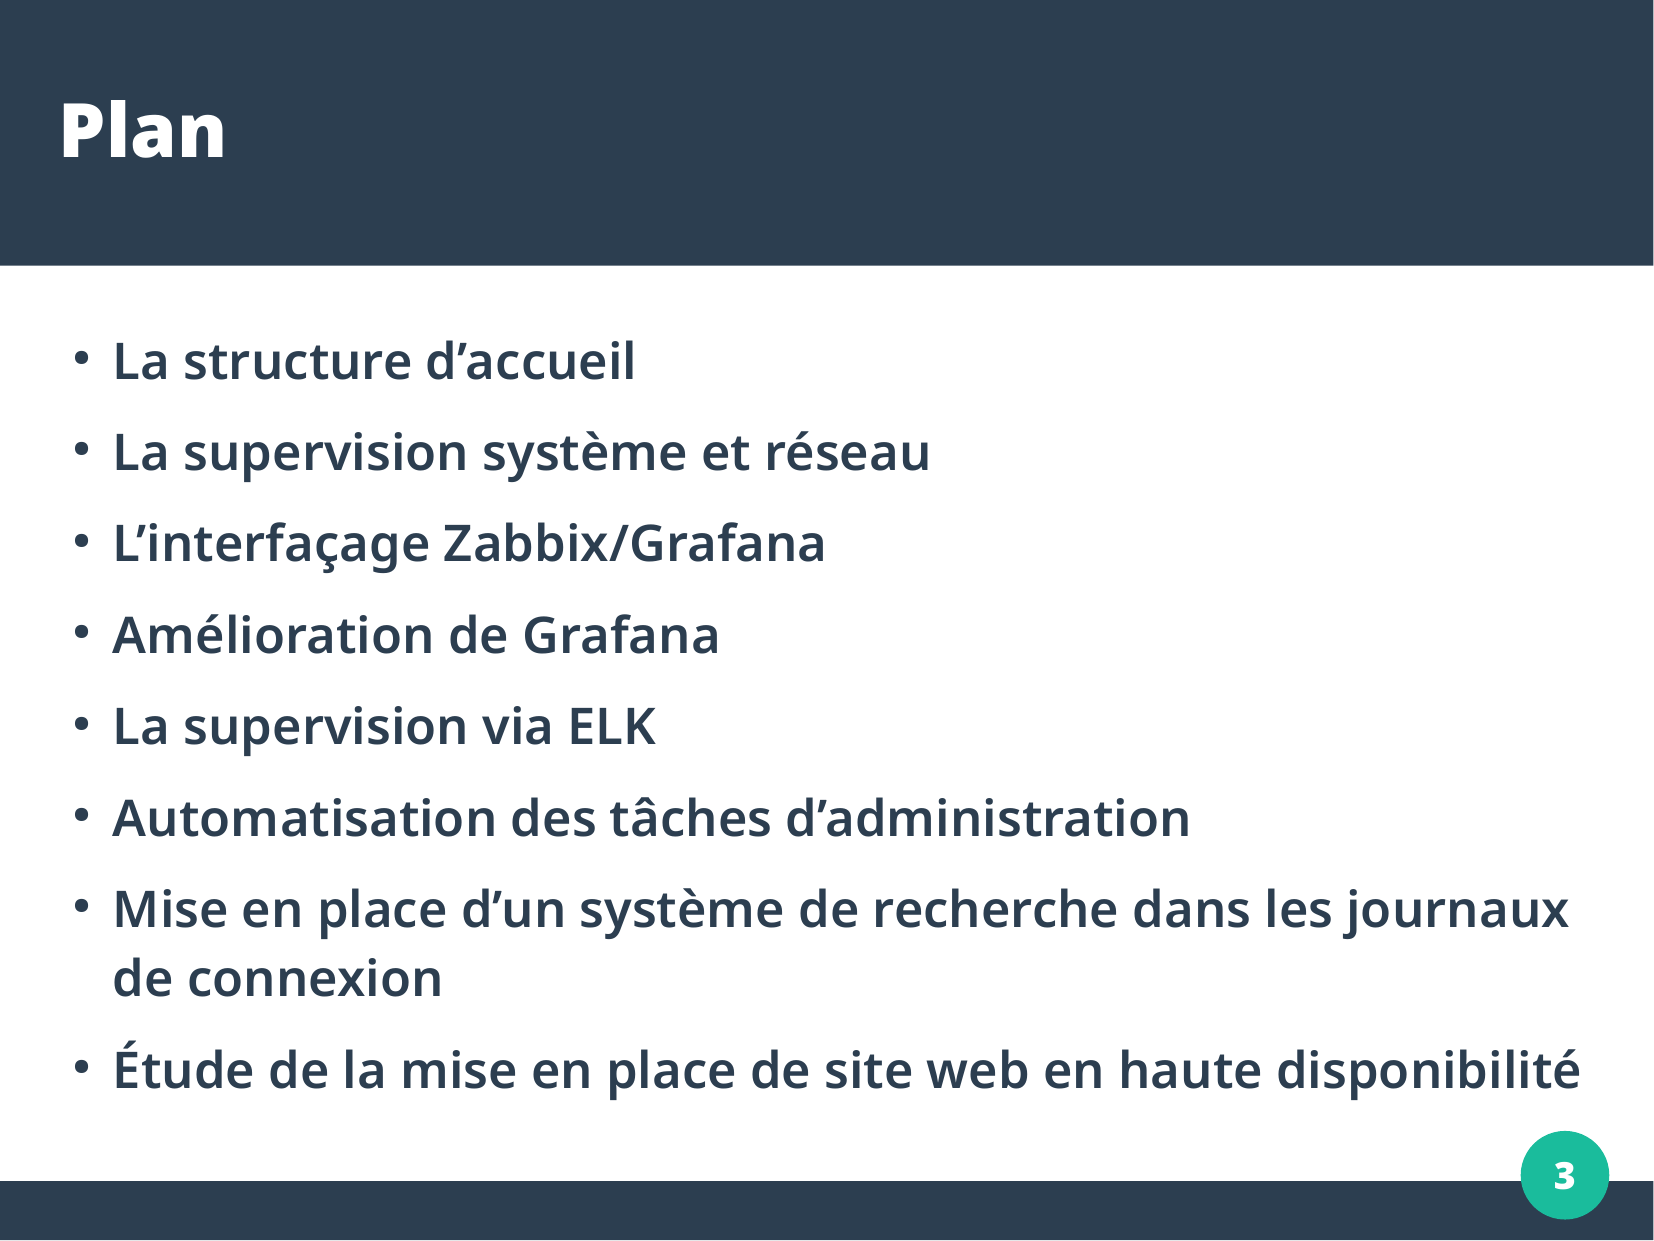

# Plan
La structure d’accueil
La supervision système et réseau
L’interfaçage Zabbix/Grafana
Amélioration de Grafana
La supervision via ELK
Automatisation des tâches d’administration
Mise en place d’un système de recherche dans les journaux de connexion
Étude de la mise en place de site web en haute disponibilité
3